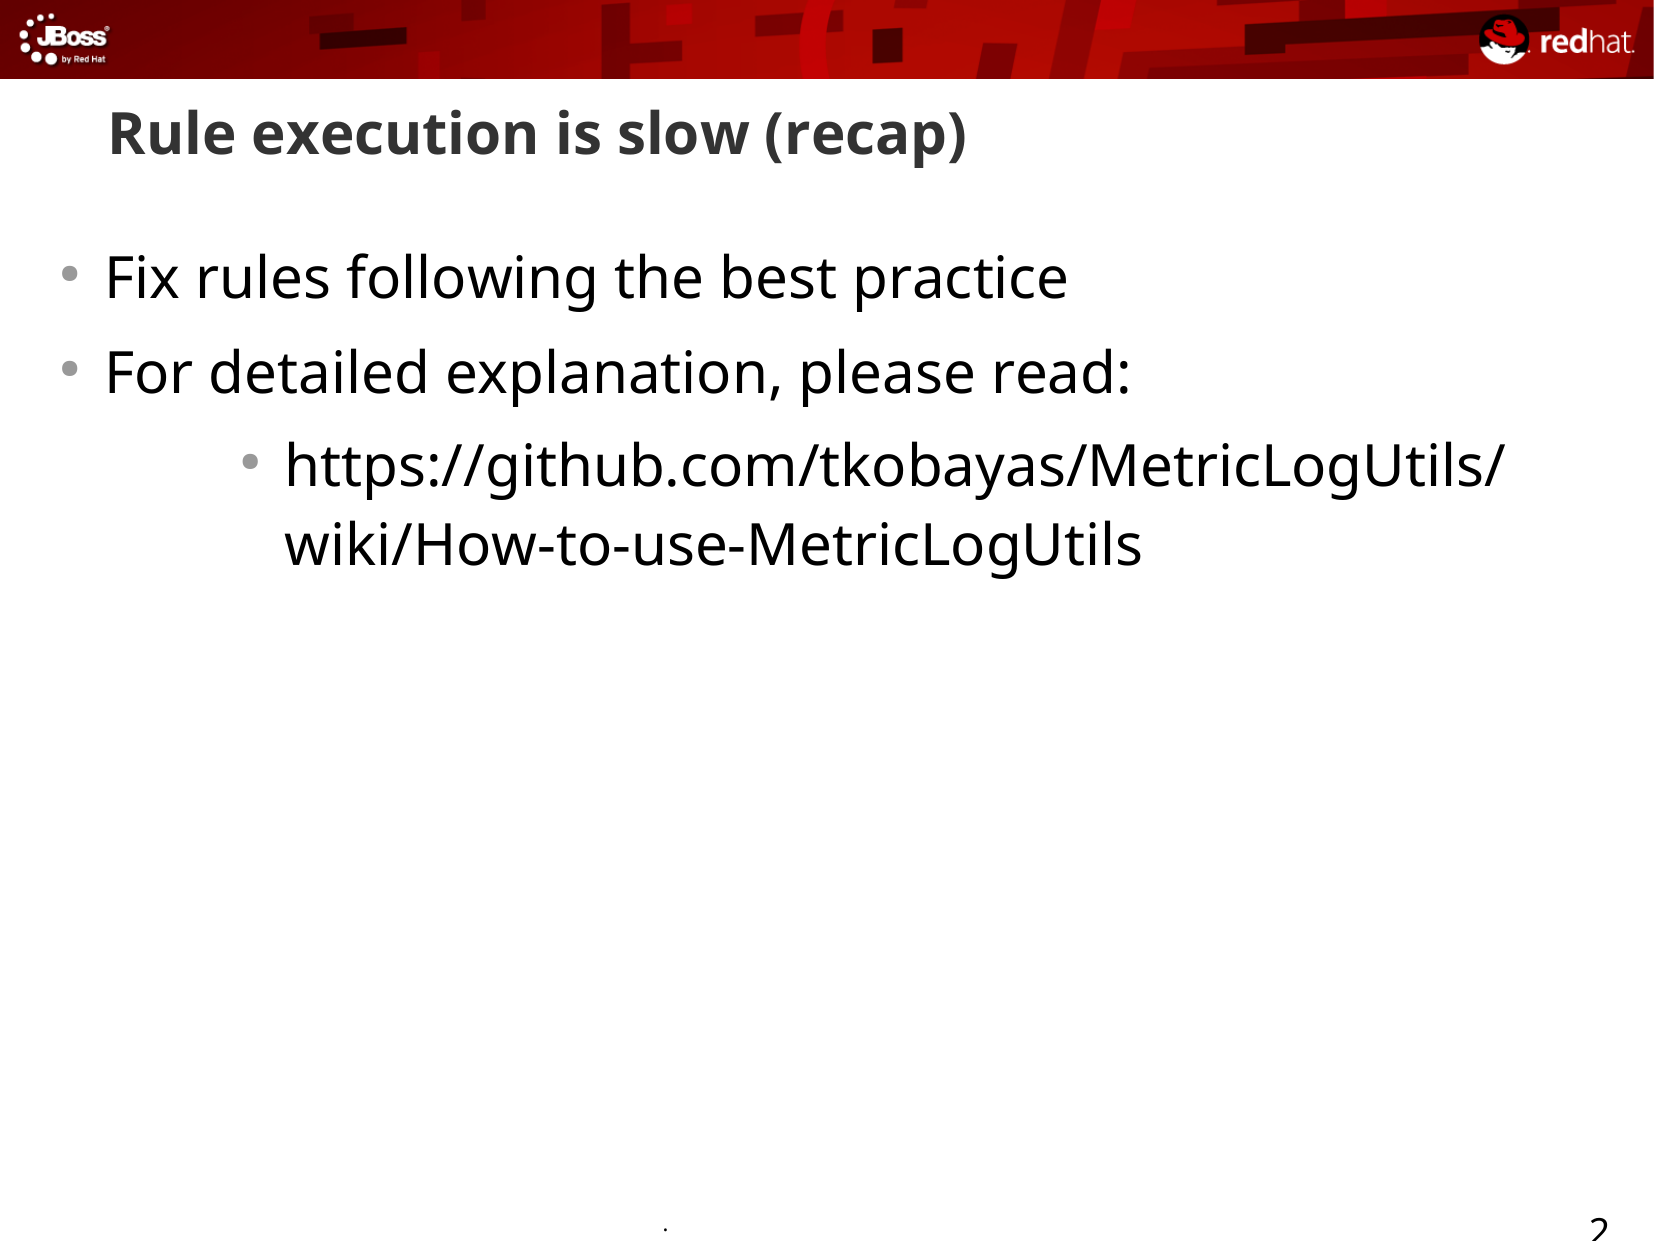

# Rule execution is slow (recap)
Fix rules following the best practice
For detailed explanation, please read:
https://github.com/tkobayas/MetricLogUtils/wiki/How-to-use-MetricLogUtils